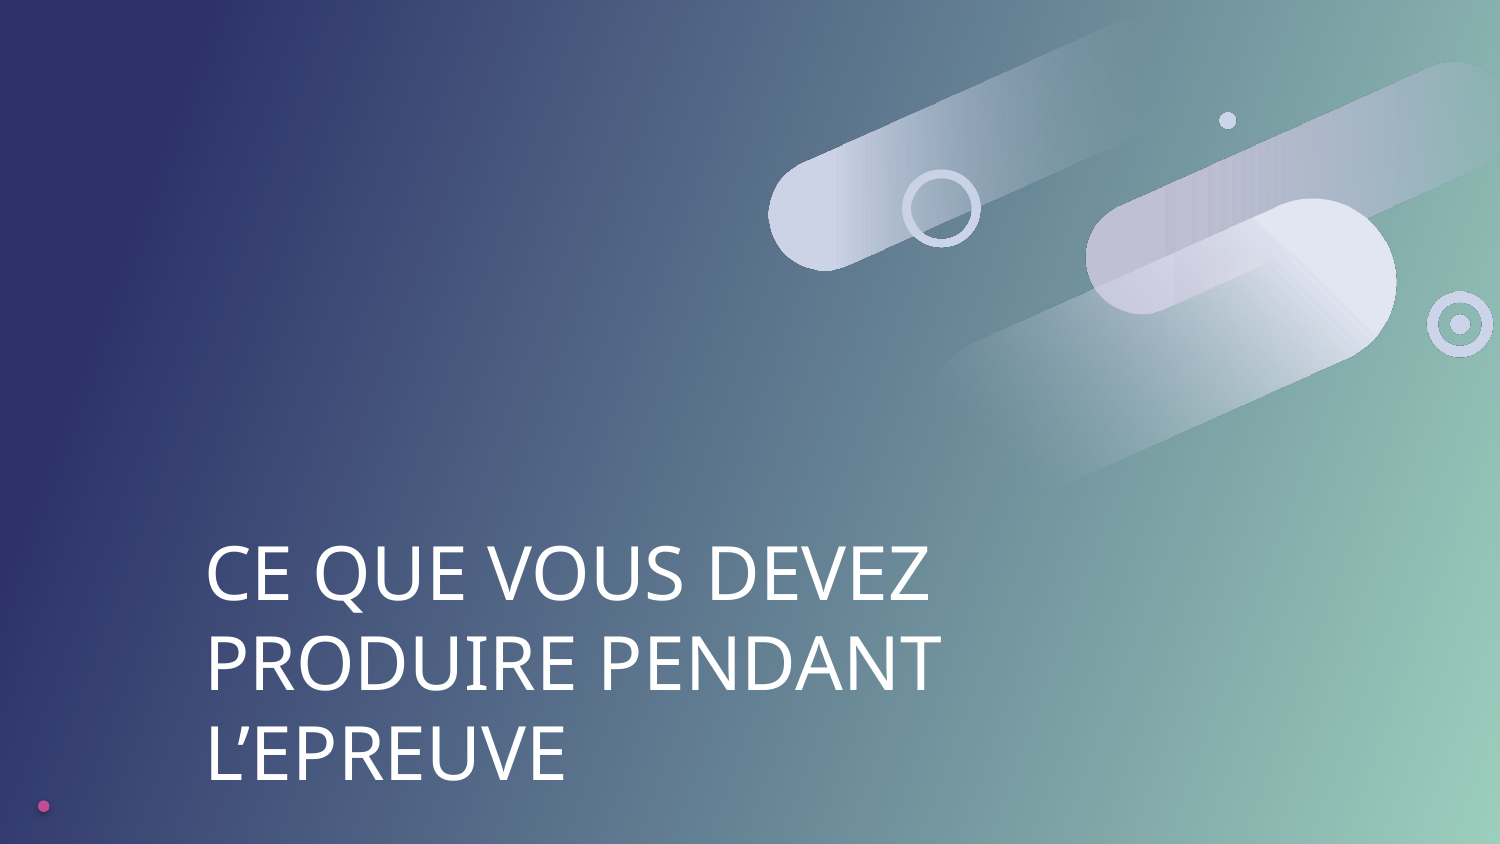

CE QUE VOUS DEVEZ PRODUIRE PENDANT L’EPREUVE